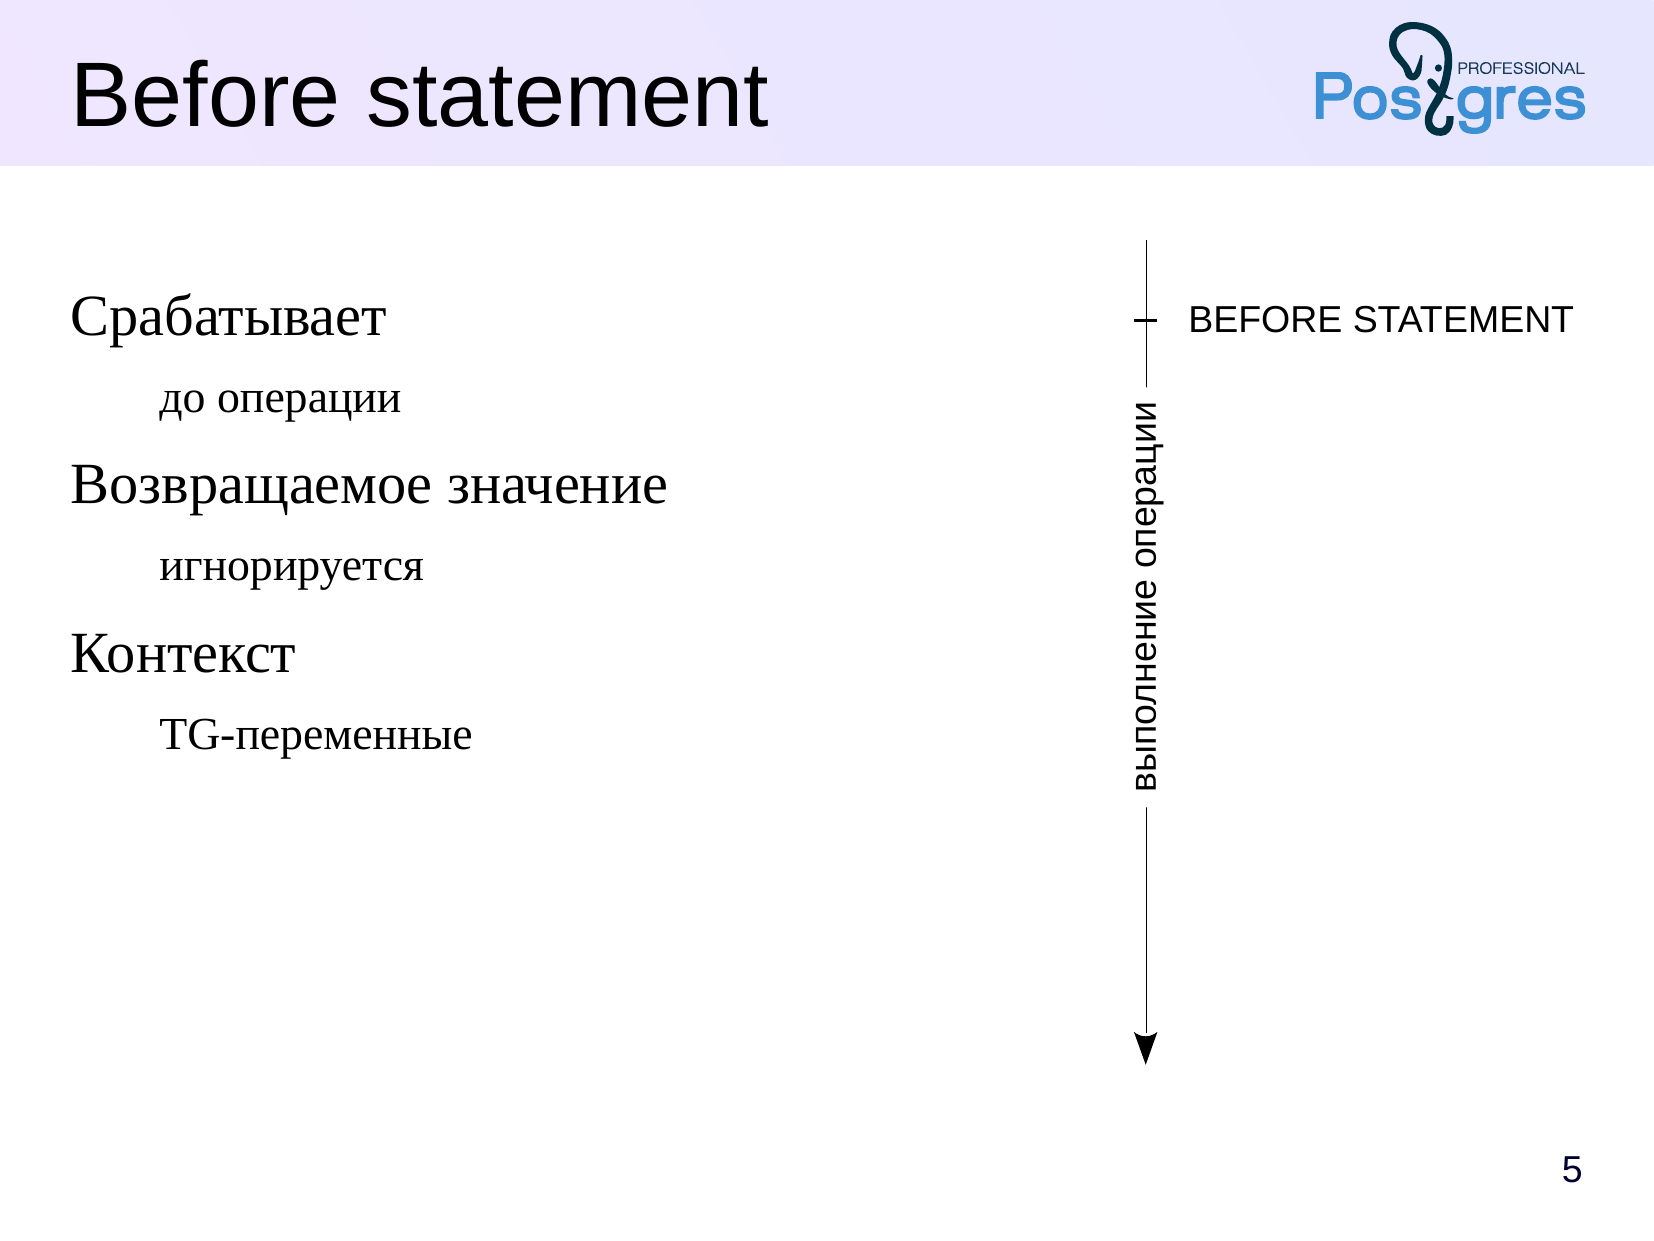

# Before statement
Срабатывает
до операции
Возвращаемое значение
игнорируется
Контекст
TG-переменные
BEFORE STATEMENT
выполнение операции